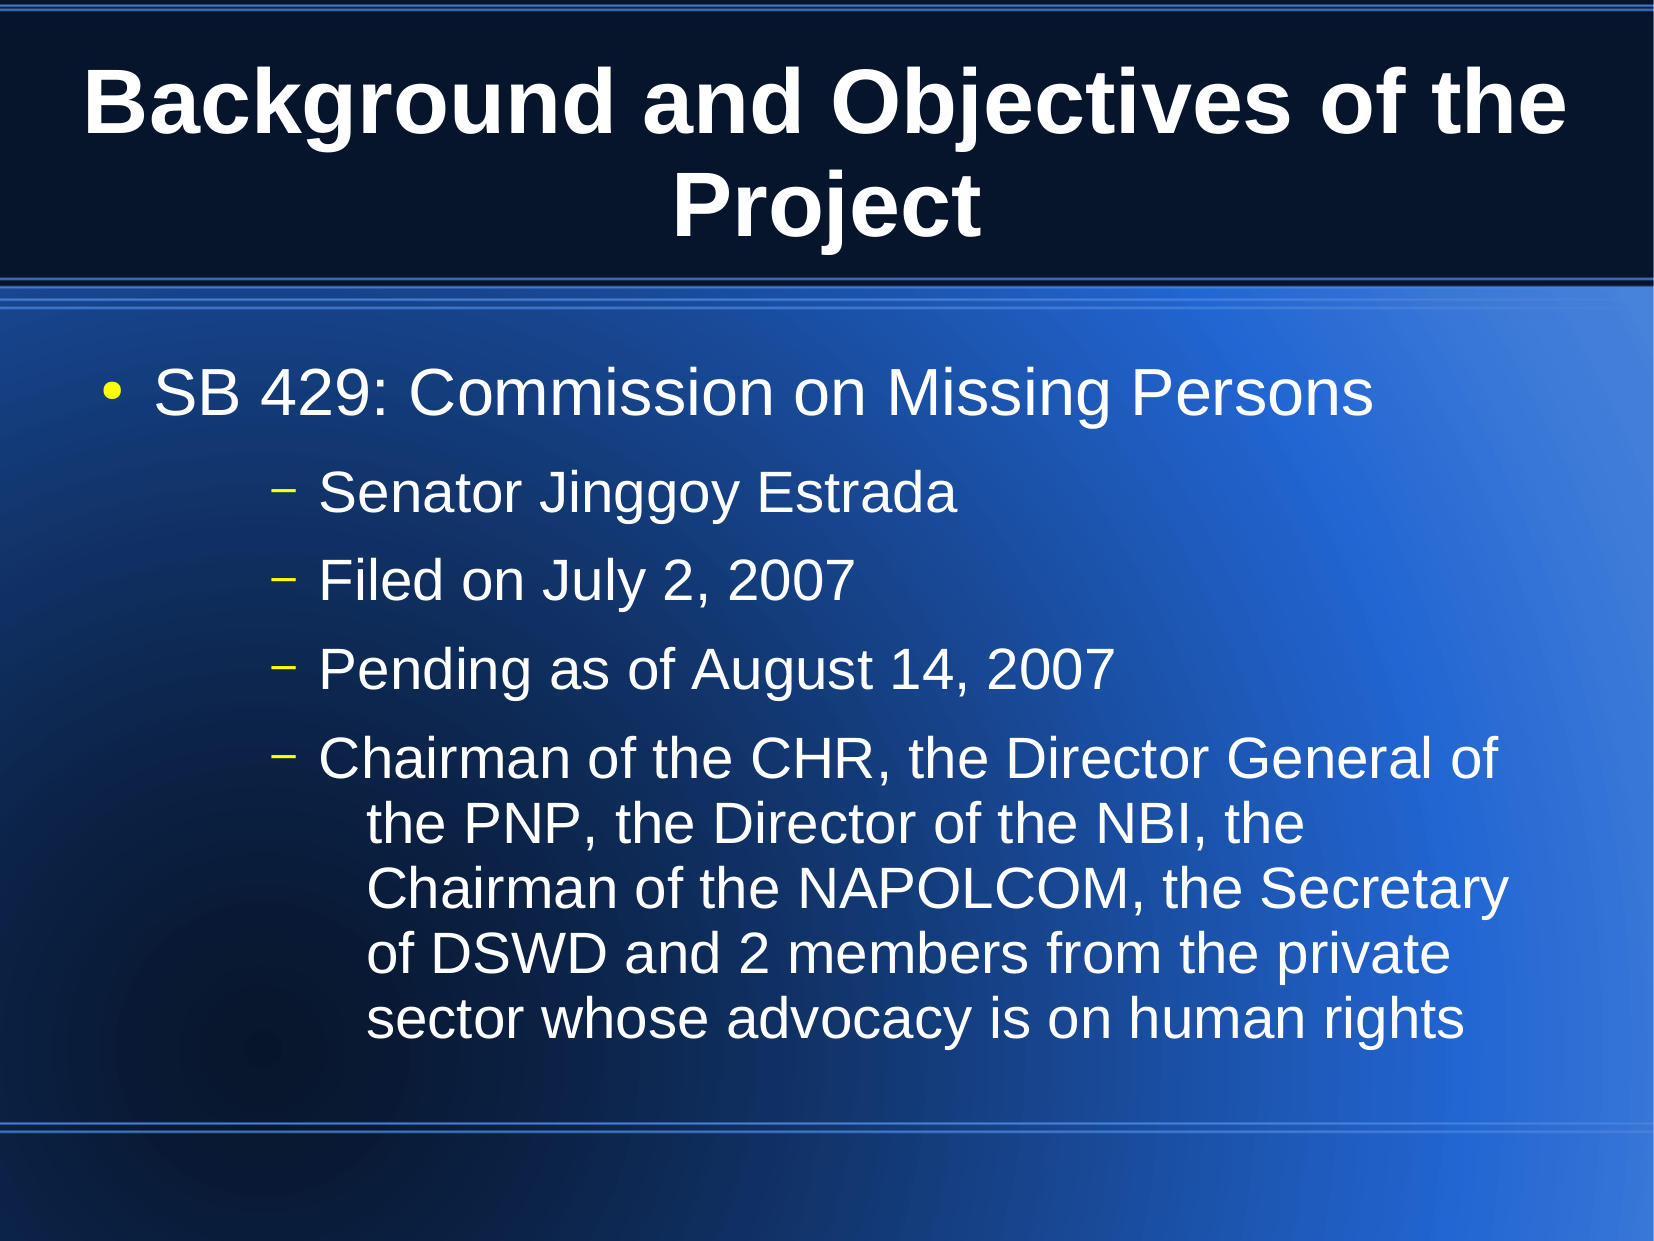

# Background and Objectives of the Project
SB 429: Commission on Missing Persons
Senator Jinggoy Estrada
Filed on July 2, 2007
Pending as of August 14, 2007
Chairman of the CHR, the Director General of the PNP, the Director of the NBI, the Chairman of the NAPOLCOM, the Secretary of DSWD and 2 members from the private sector whose advocacy is on human rights